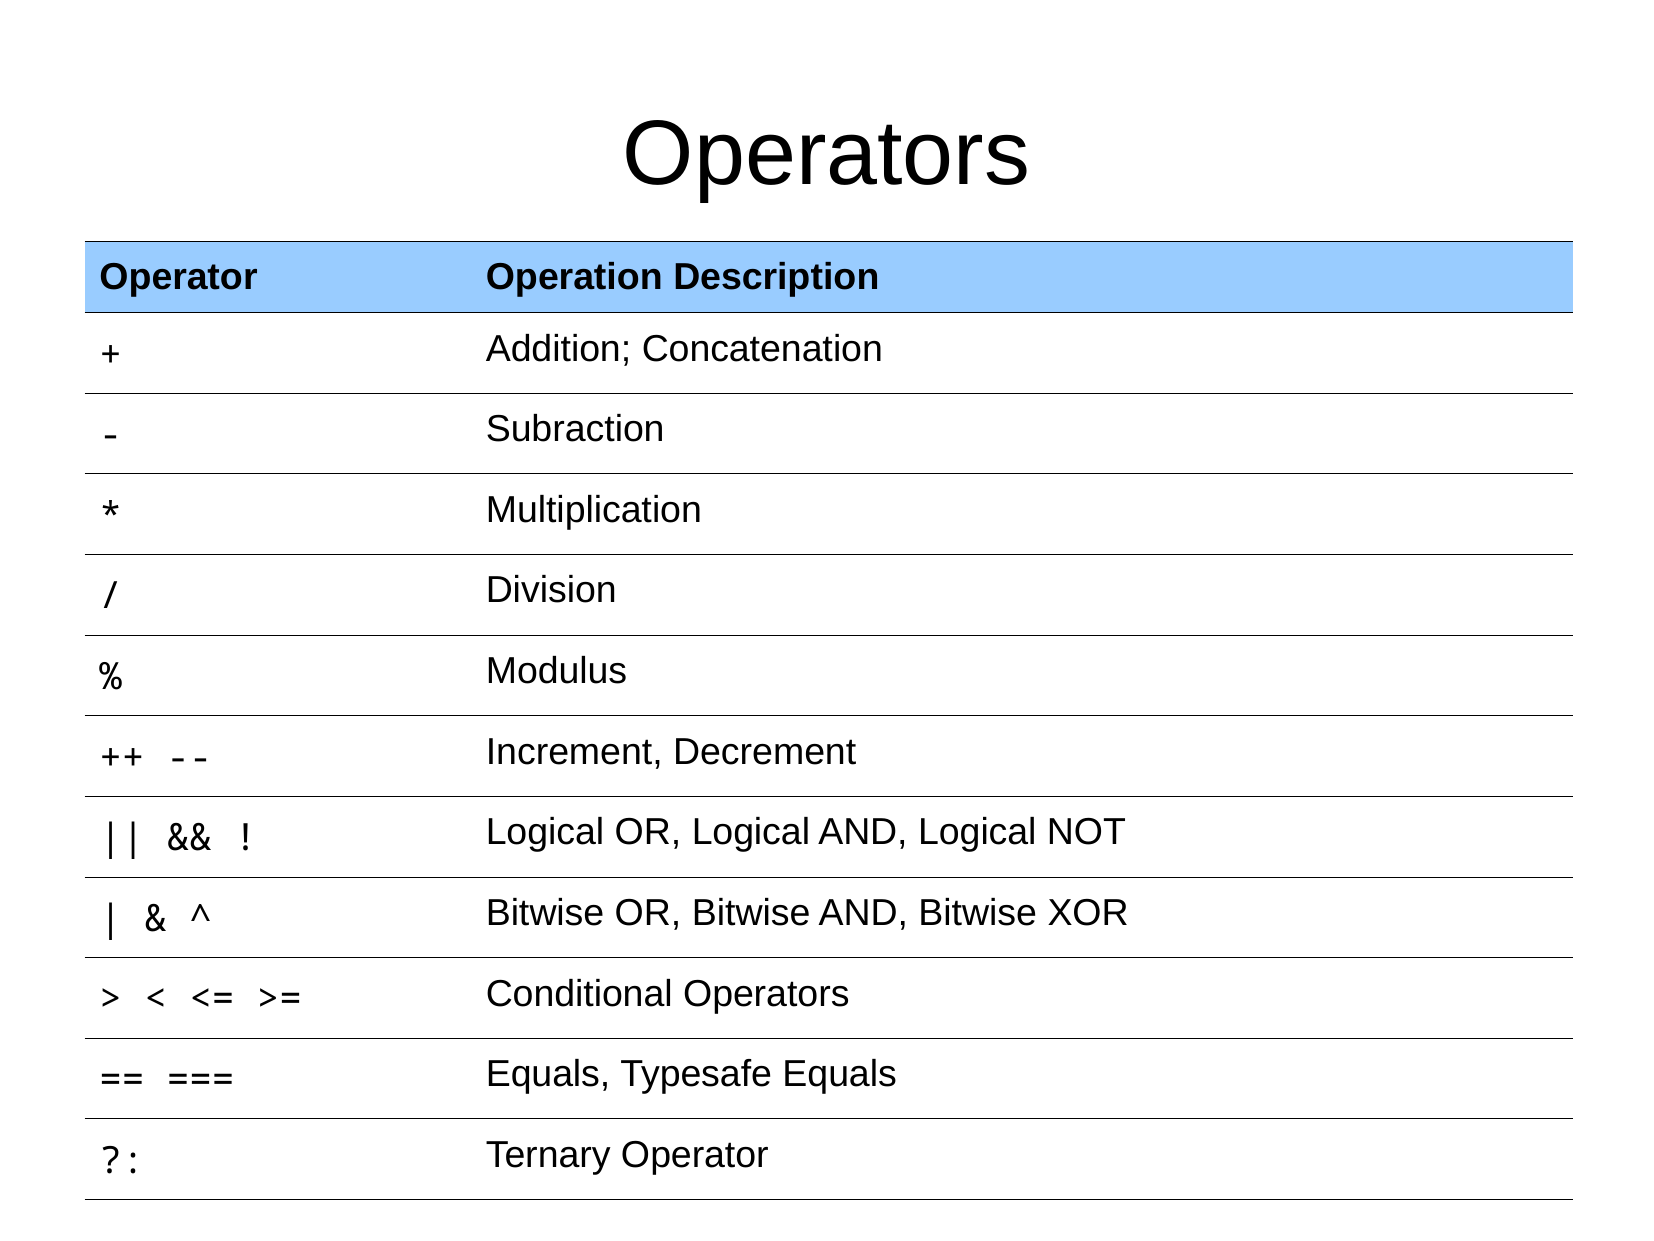

# Operators
| Operator | Operation Description |
| --- | --- |
| + | Addition; Concatenation |
| - | Subraction |
| \* | Multiplication |
| / | Division |
| % | Modulus |
| ++ -- | Increment, Decrement |
| || && ! | Logical OR, Logical AND, Logical NOT |
| | & ^ | Bitwise OR, Bitwise AND, Bitwise XOR |
| > < <= >= | Conditional Operators |
| == === | Equals, Typesafe Equals |
| ?: | Ternary Operator |